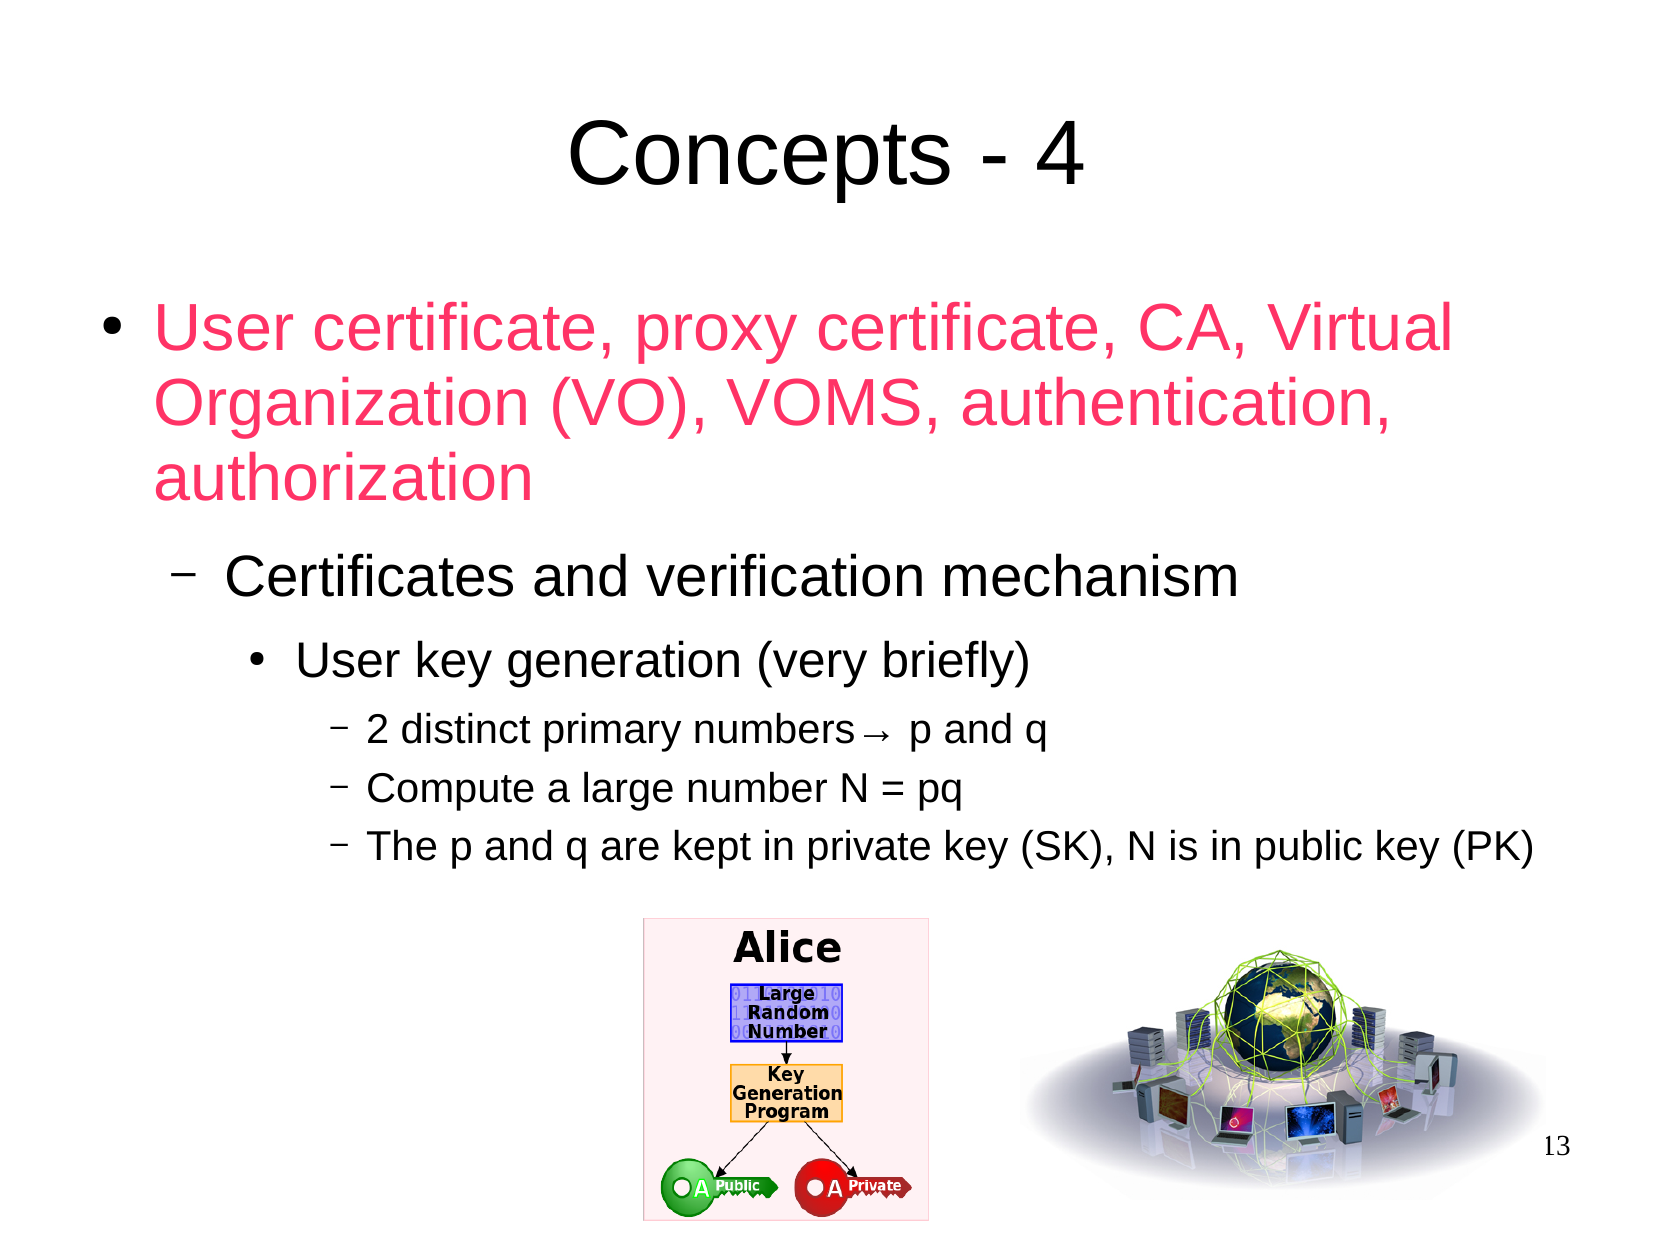

# Concepts - 4
User certificate, proxy certificate, CA, Virtual Organization (VO), VOMS, authentication, authorization
Certificates and verification mechanism
User key generation (very briefly)
2 distinct primary numbers→ p and q
Compute a large number N = pq
The p and q are kept in private key (SK), N is in public key (PK)
13